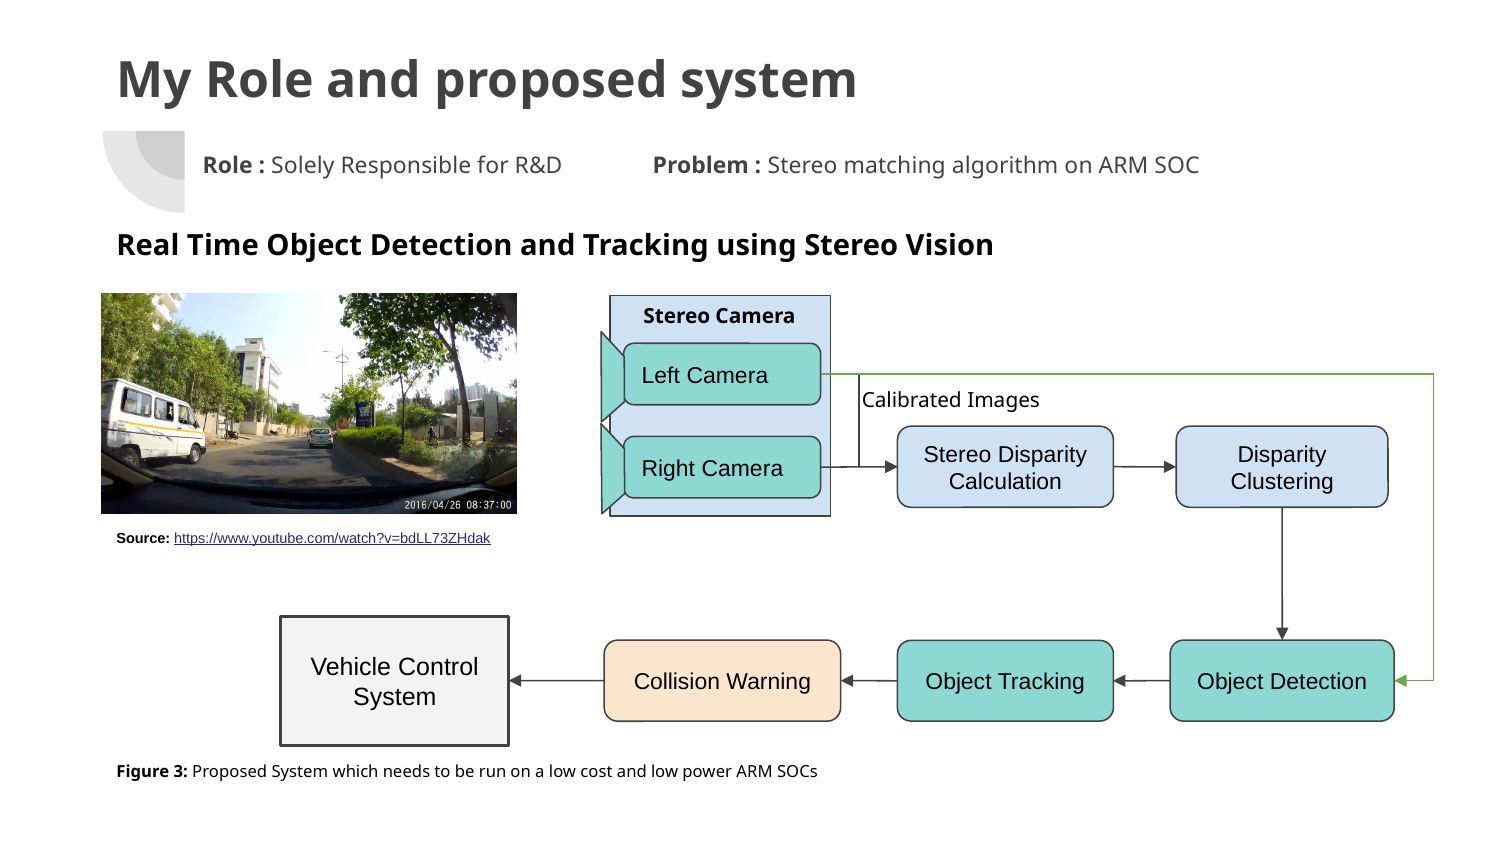

# My Role and proposed system
Role : Solely Responsible for R&D		Problem : Stereo matching algorithm on ARM SOC
Real Time Object Detection and Tracking using Stereo Vision
Stereo Camera
Left Camera
Calibrated Images
Stereo Disparity Calculation
Disparity Clustering
Right Camera
Source: https://www.youtube.com/watch?v=bdLL73ZHdak
Vehicle Control System
Object Detection
Collision Warning
Object Tracking
Figure 3: Proposed System which needs to be run on a low cost and low power ARM SOCs